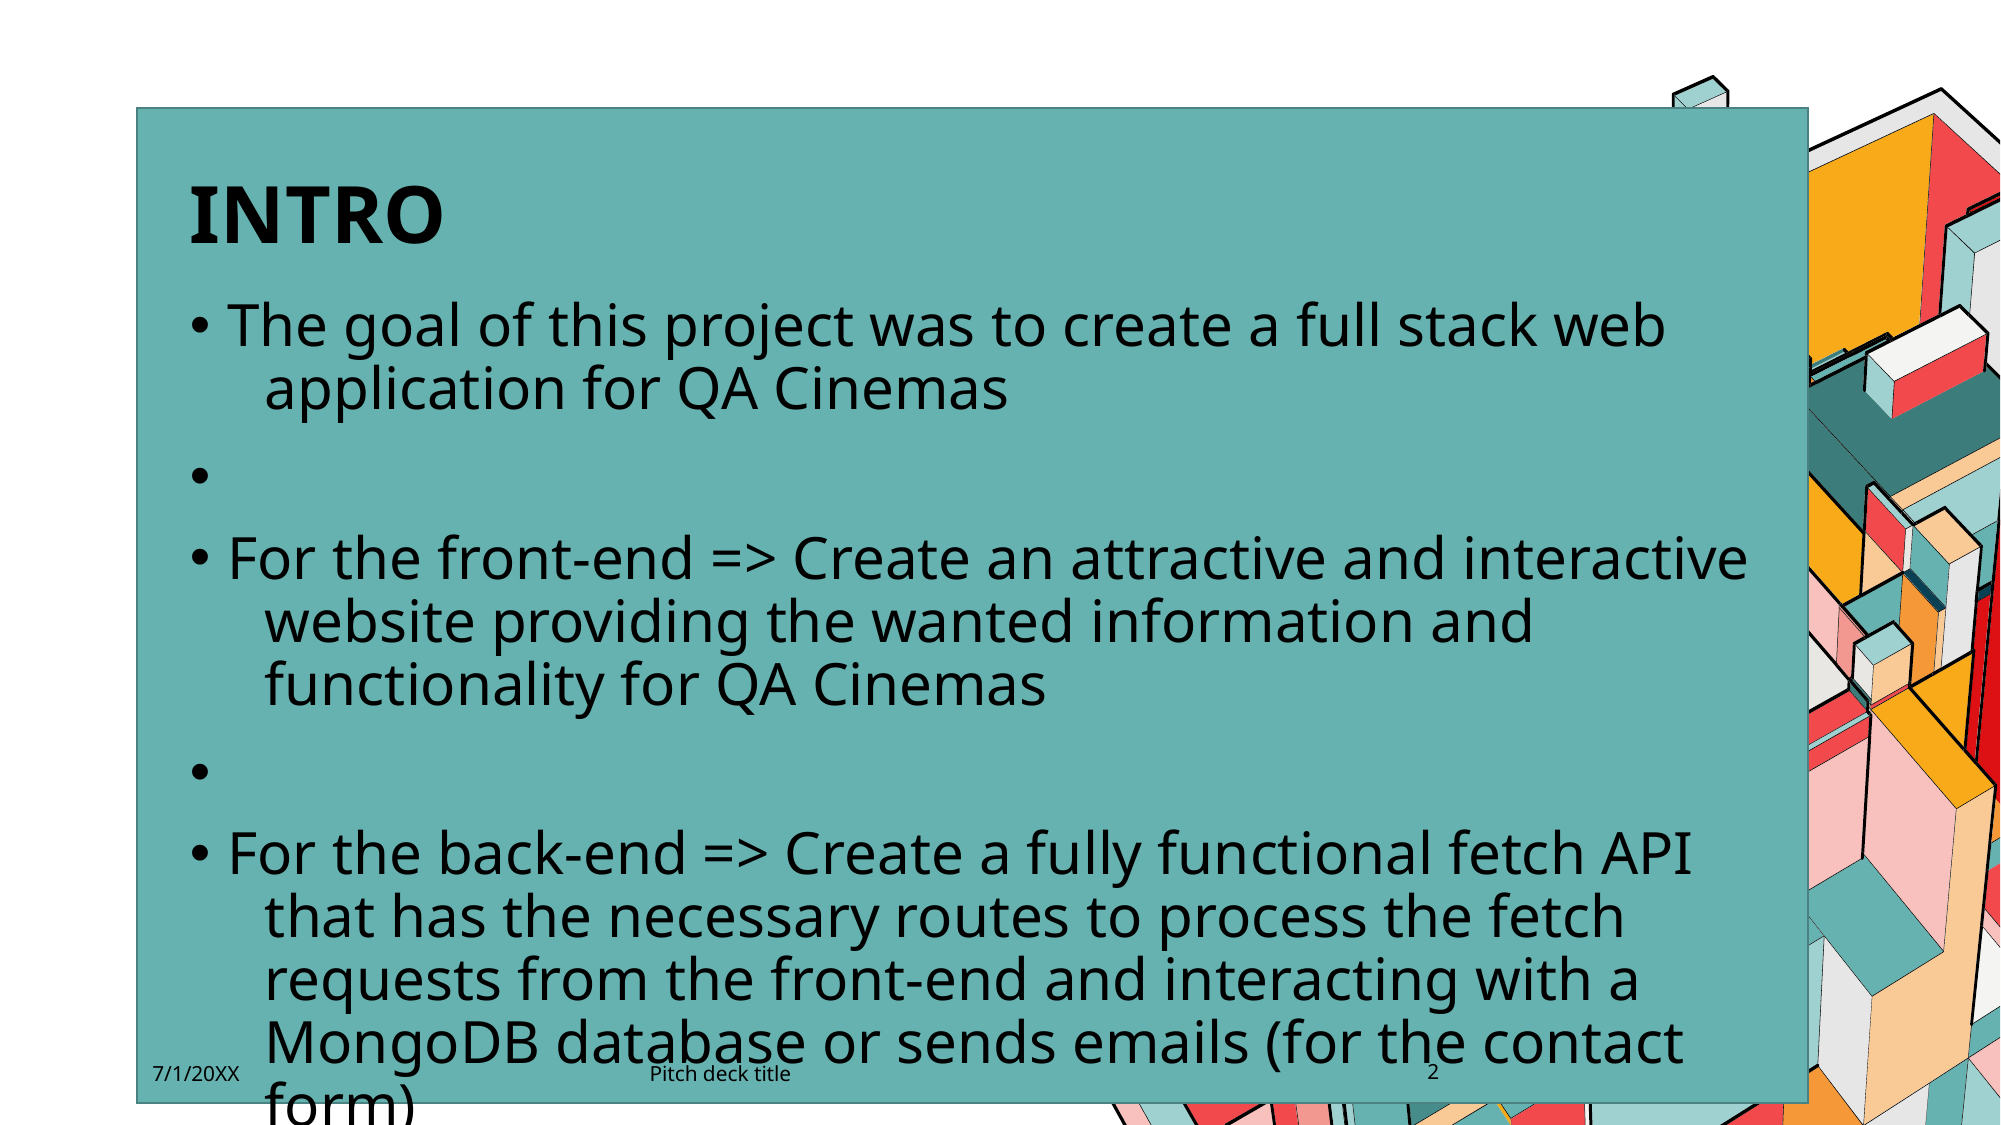

Intro
The goal of this project was to create a full stack web application for QA Cinemas
For the front-end => Create an attractive and interactive website providing the wanted information and functionality for QA Cinemas
For the back-end => Create a fully functional fetch API that has the necessary routes to process the fetch requests from the front-end and interacting with a MongoDB database or sends emails (for the contact form)
7/1/20XX
Pitch deck title